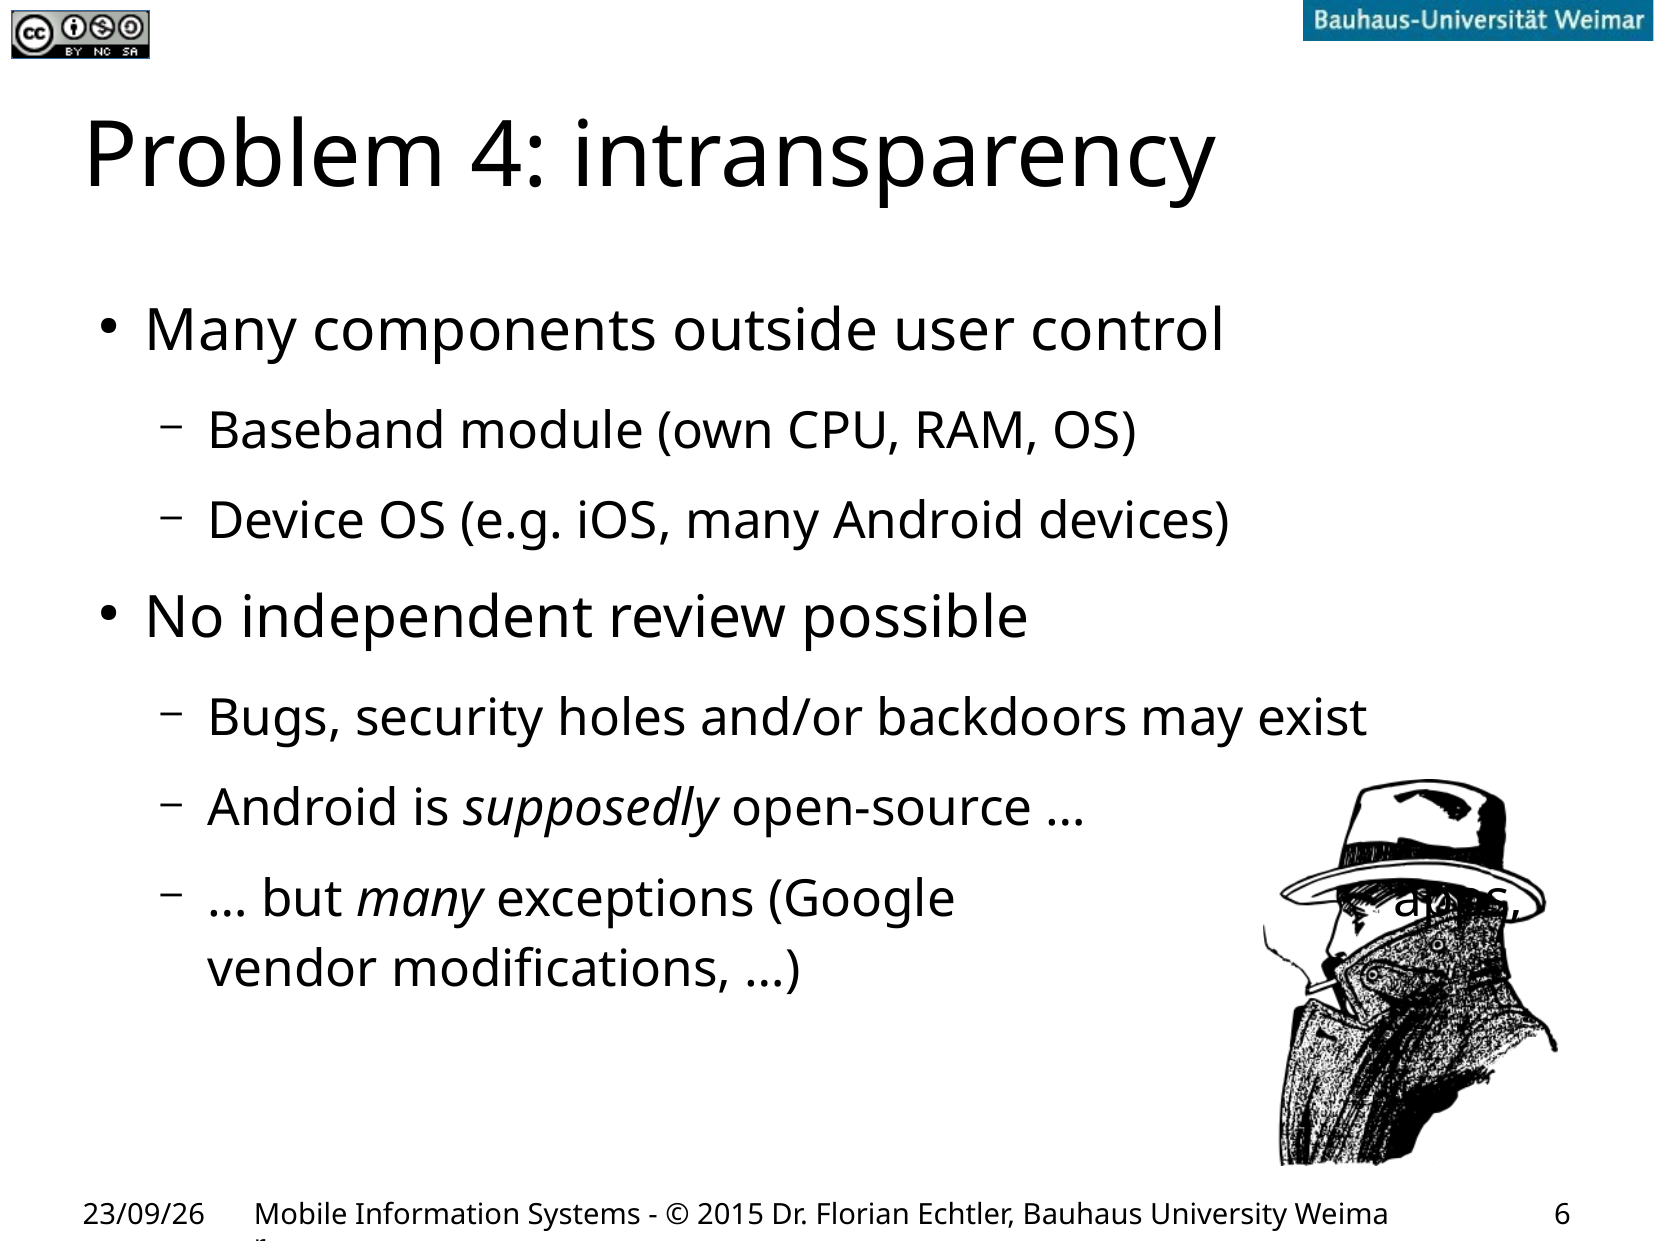

# Problem 4: intransparency
Many components outside user control
Baseband module (own CPU, RAM, OS)
Device OS (e.g. iOS, many Android devices)
No independent review possible
Bugs, security holes and/or backdoors may exist
Android is supposedly open-source …
… but many exceptions (Google apps, vendor modifications, …)
Mobile Information Systems - © 2015 Dr. Florian Echtler, Bauhaus University Weimar
6